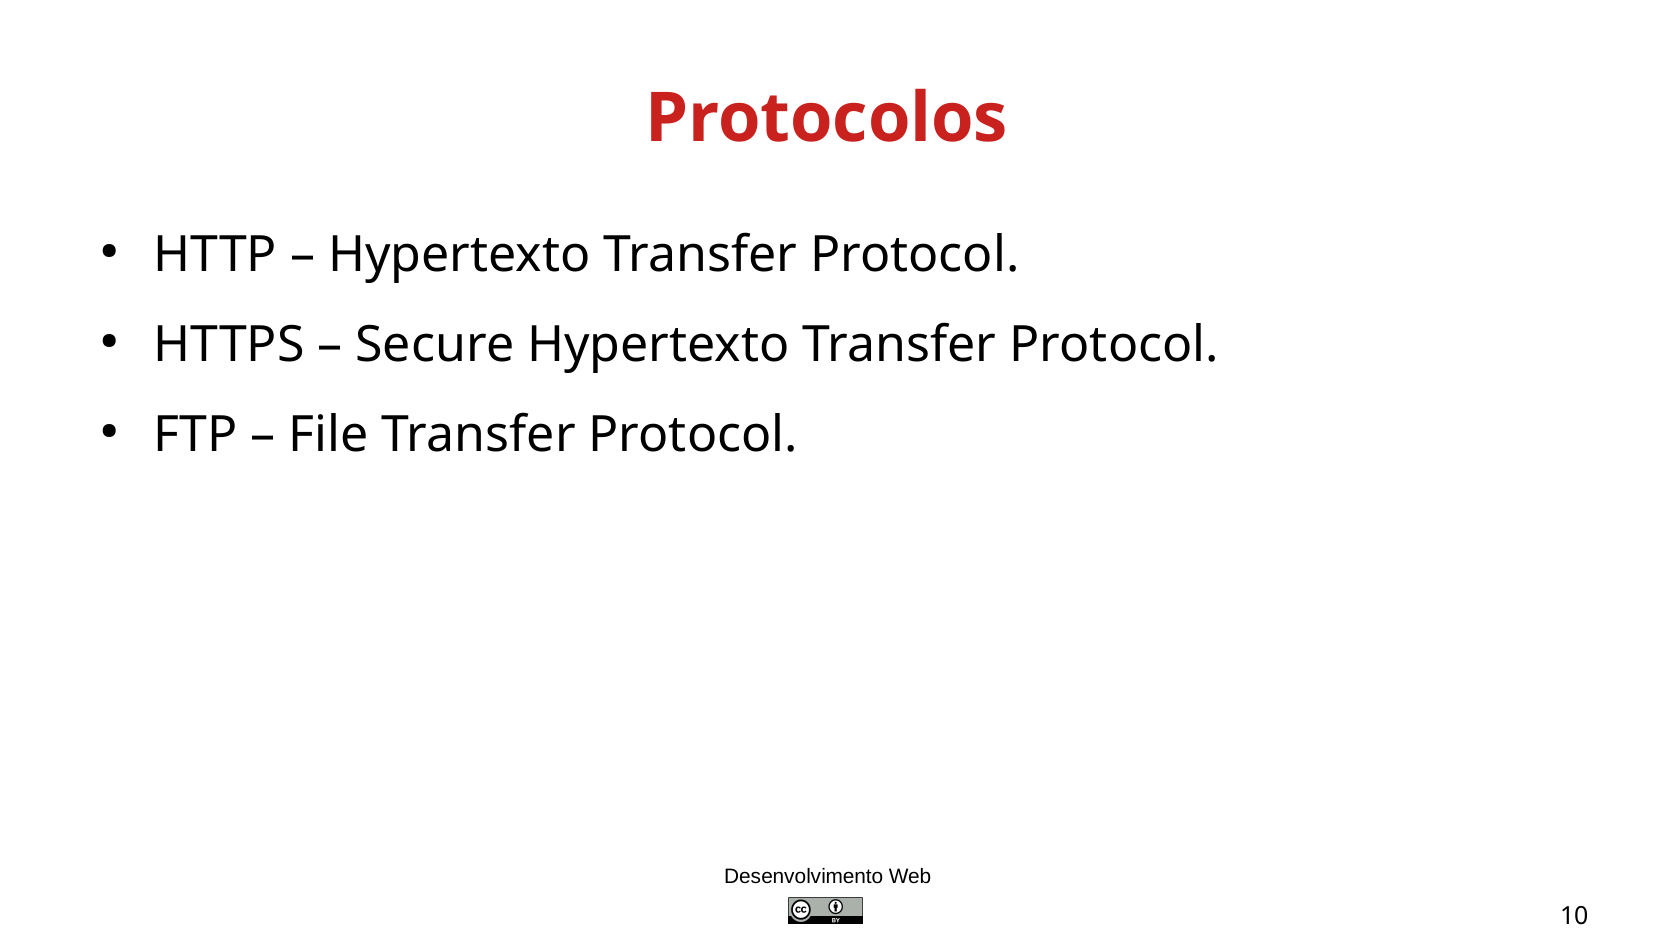

# Protocolos
HTTP – Hypertexto Transfer Protocol.
HTTPS – Secure Hypertexto Transfer Protocol.
FTP – File Transfer Protocol.
Desenvolvimento Web
10